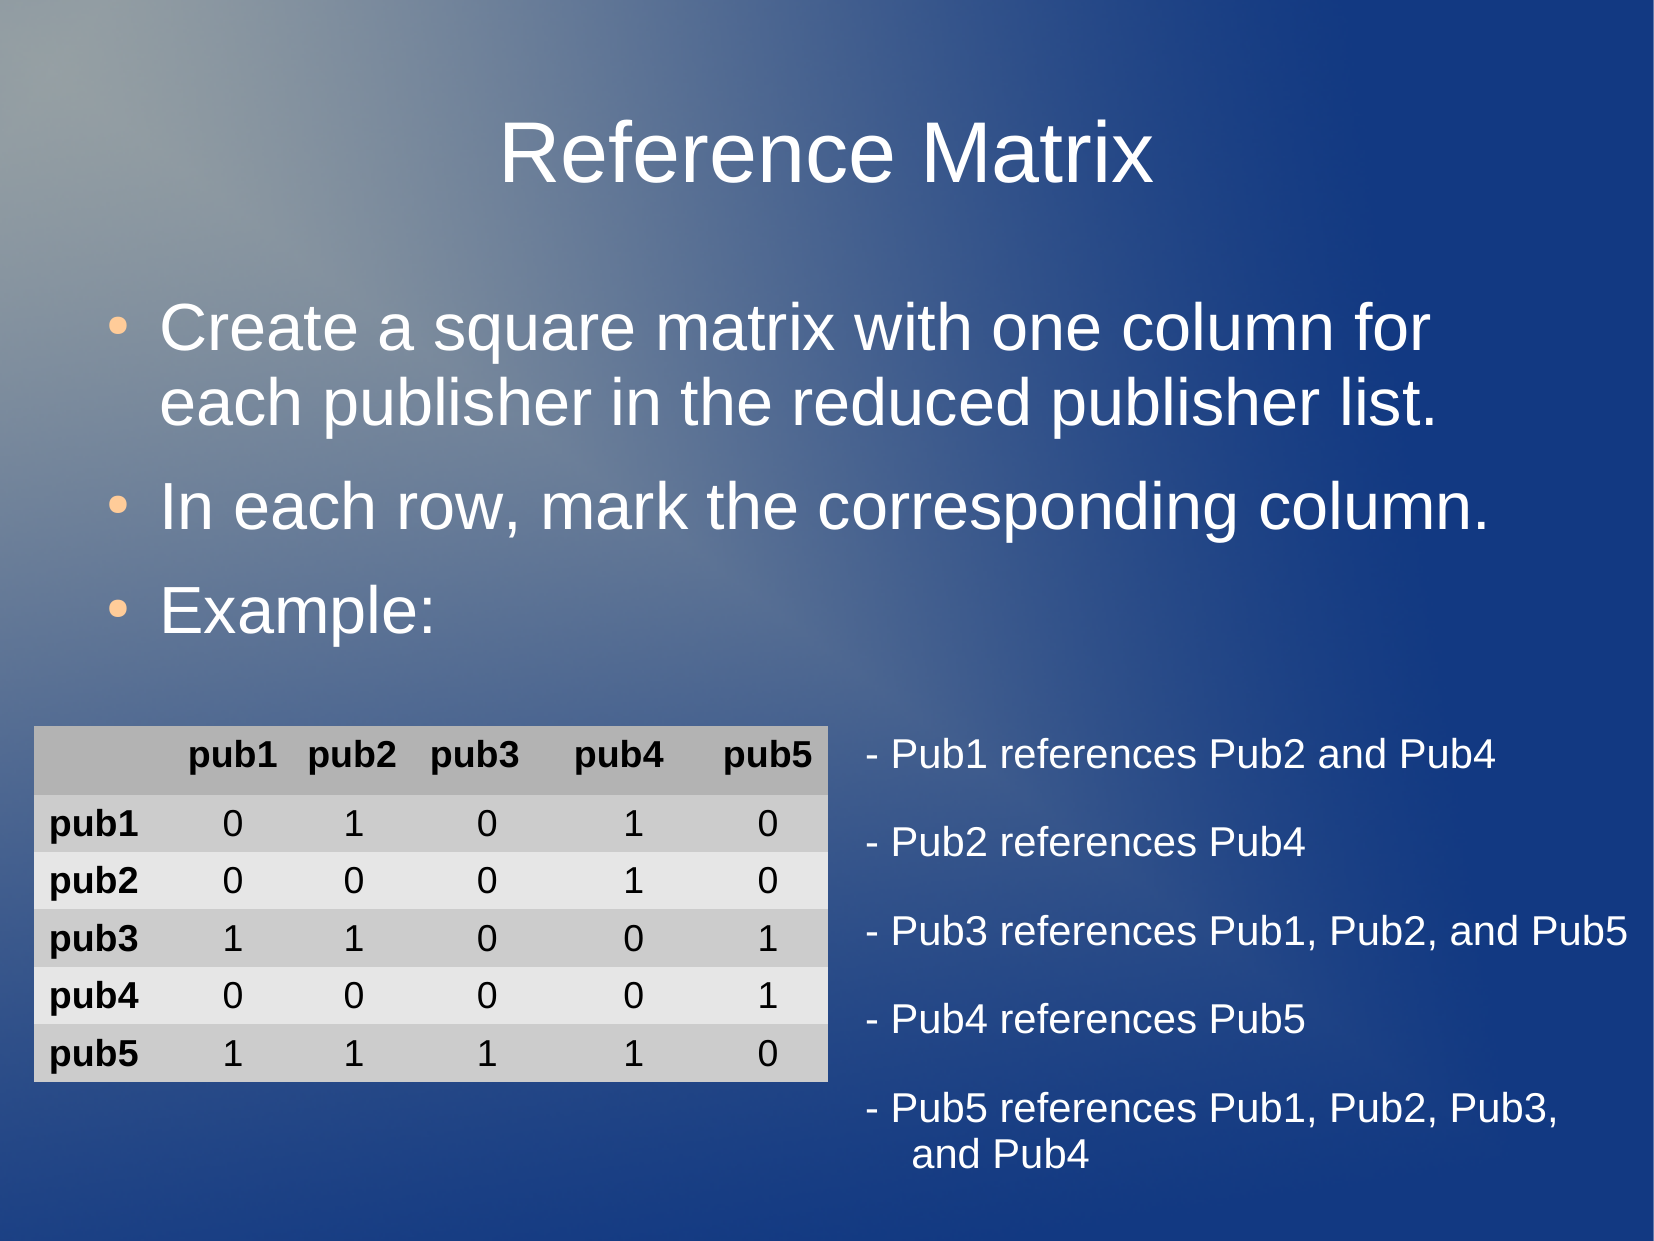

# Reference Matrix
Create a square matrix with one column for each publisher in the reduced publisher list.
In each row, mark the corresponding column.
Example:
- Pub1 references Pub2 and Pub4
- Pub2 references Pub4
- Pub3 references Pub1, Pub2, and Pub5
- Pub4 references Pub5
- Pub5 references Pub1, Pub2, Pub3,
 and Pub4
| | pub1 | pub2 | pub3 | pub4 | pub5 |
| --- | --- | --- | --- | --- | --- |
| pub1 | 0 | 1 | 0 | 1 | 0 |
| pub2 | 0 | 0 | 0 | 1 | 0 |
| pub3 | 1 | 1 | 0 | 0 | 1 |
| pub4 | 0 | 0 | 0 | 0 | 1 |
| pub5 | 1 | 1 | 1 | 1 | 0 |